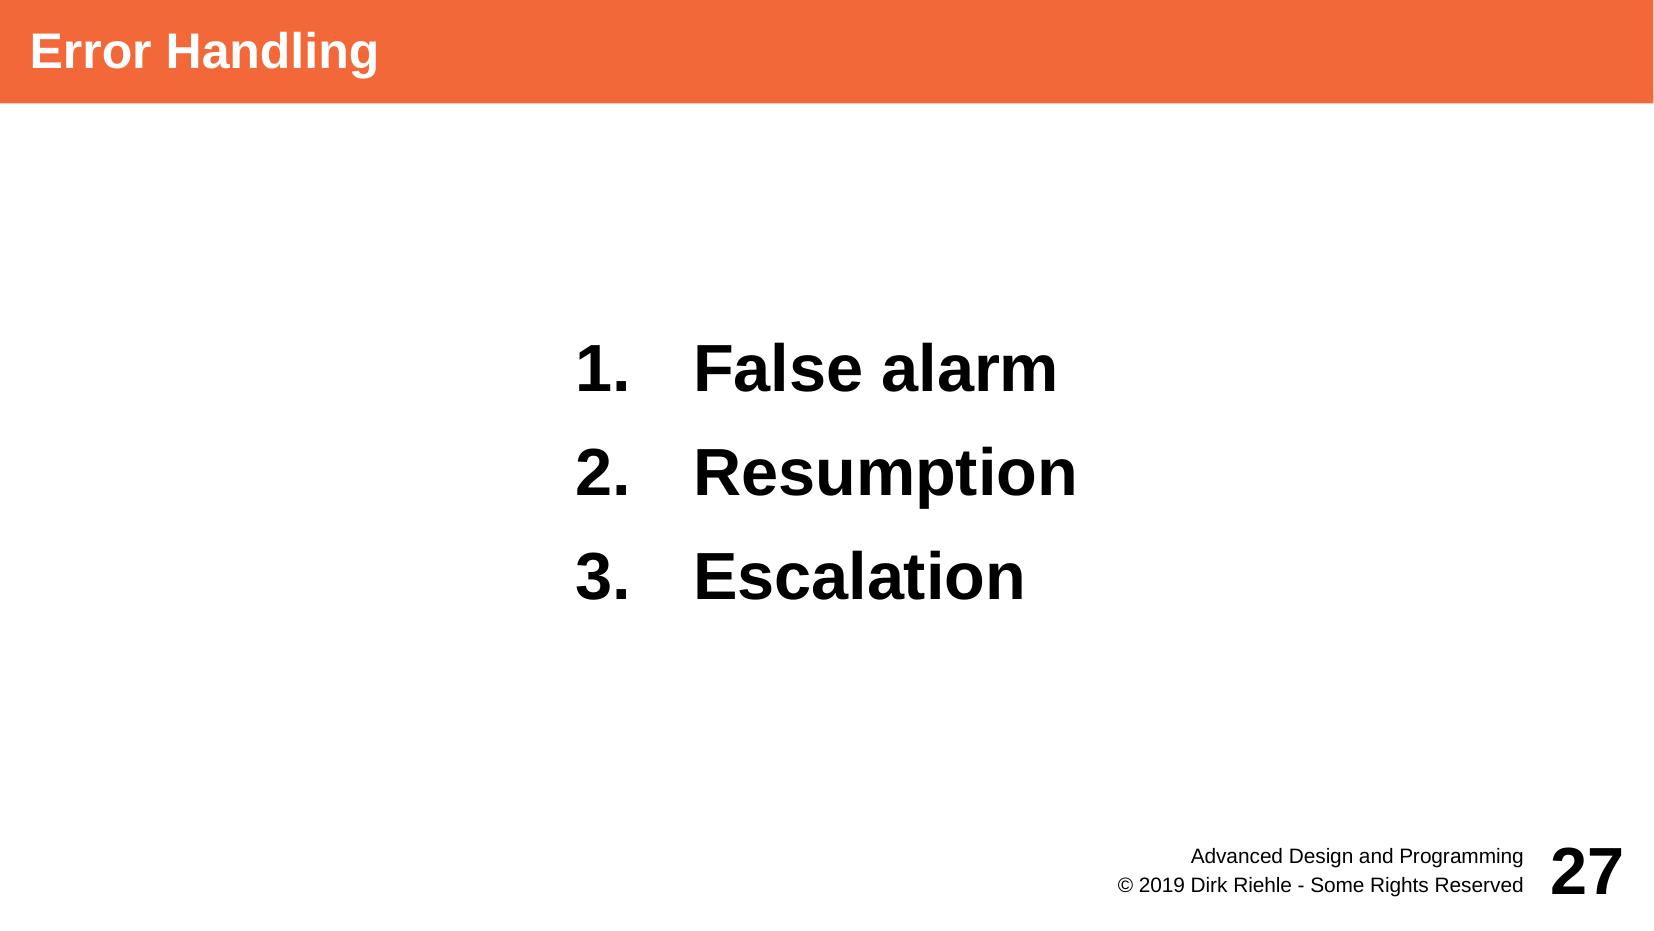

# Error Handling
False alarm
Resumption
Escalation
Advanced Design and Programming
27
© 2019 Dirk Riehle - Some Rights Reserved